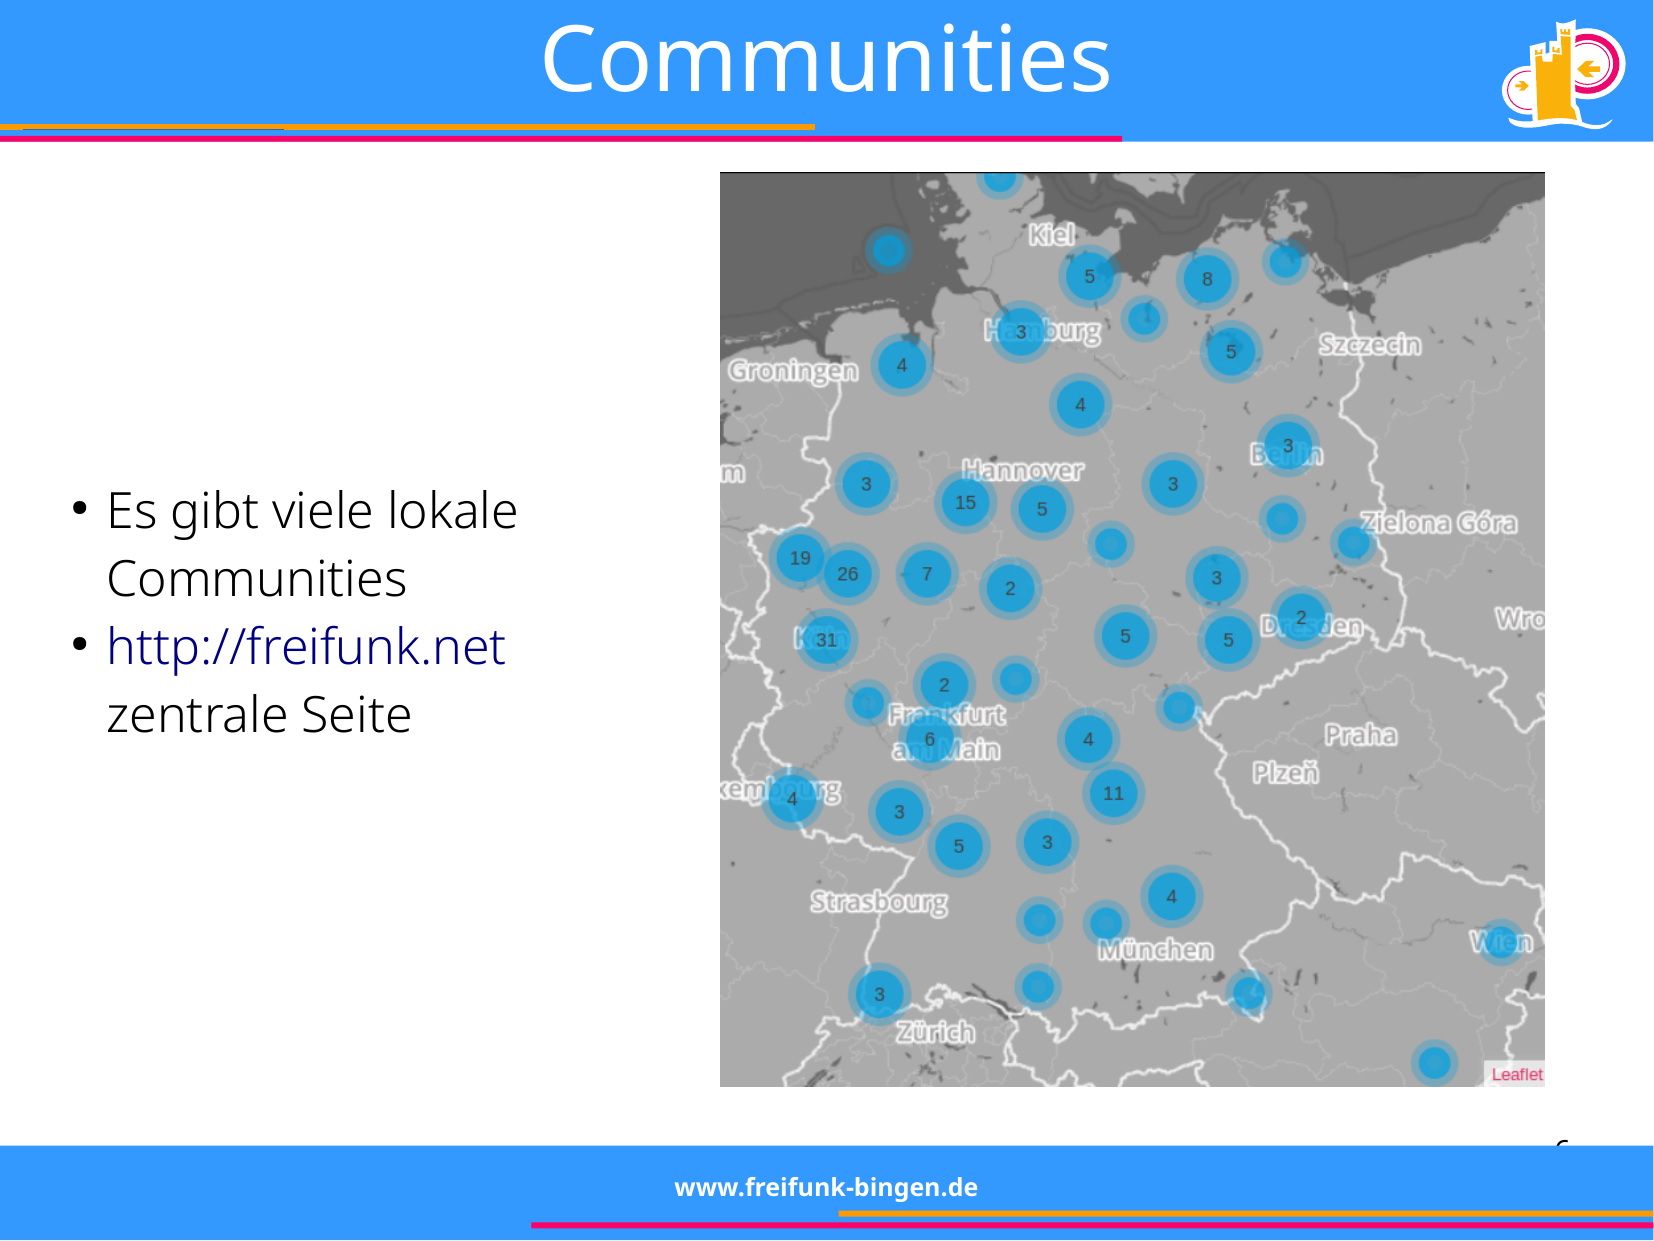

# Communities
Es gibt viele lokale Communities
http://freifunk.net zentrale Seite
6
www.freifunk-bingen.de